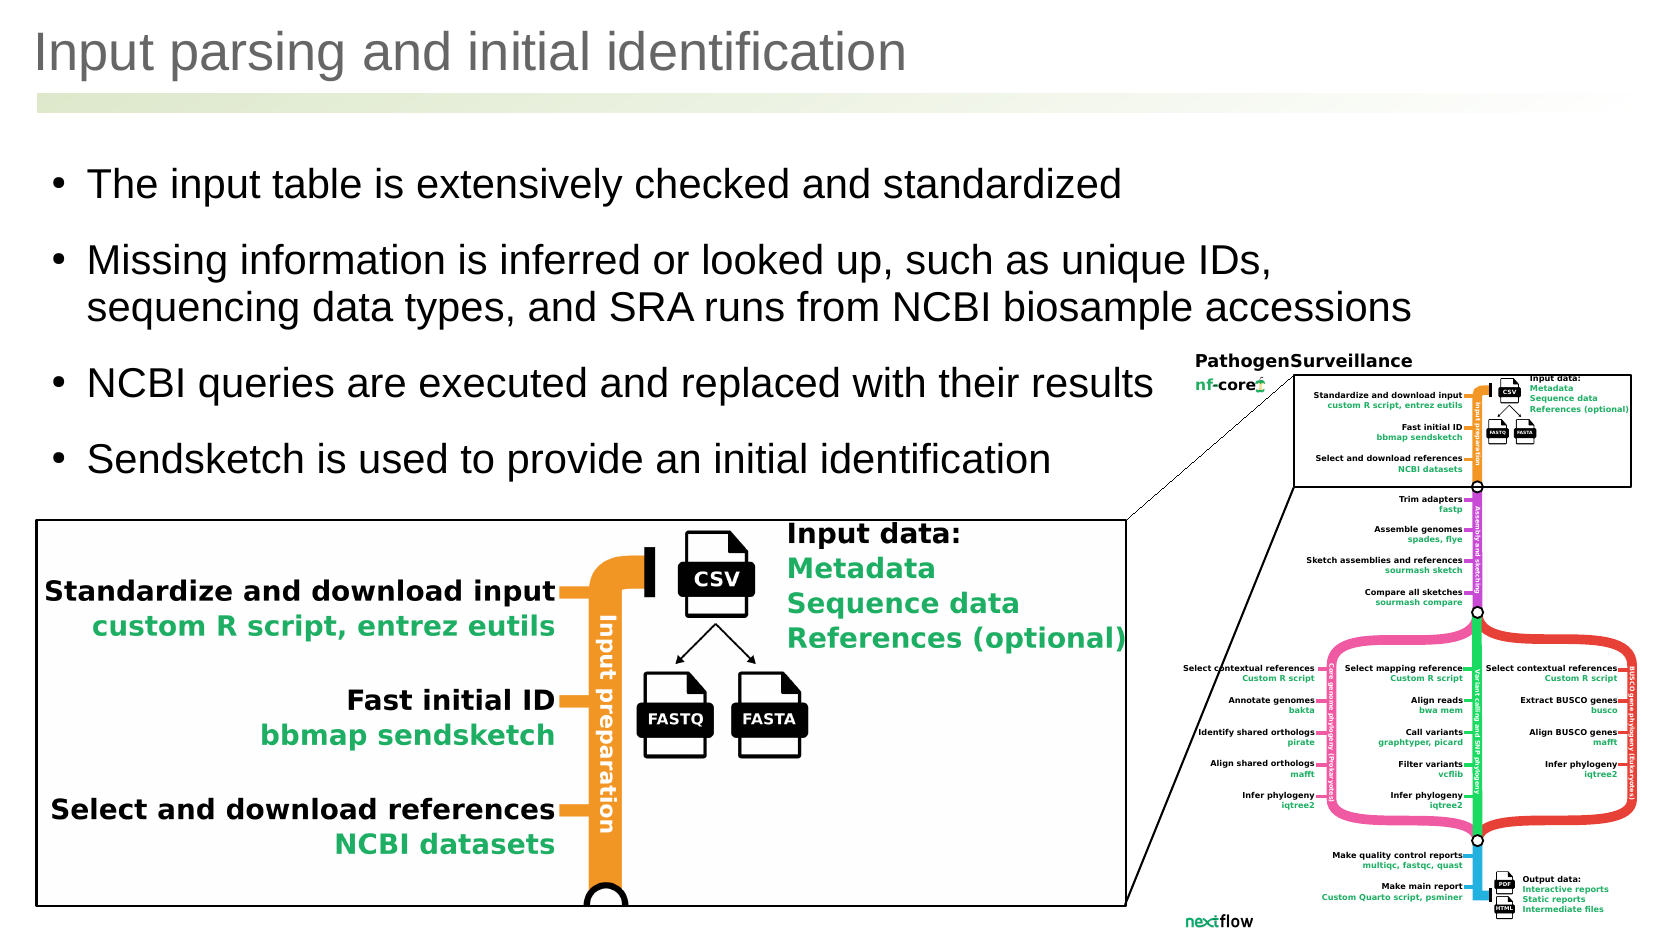

Input parsing and initial identification
The input table is extensively checked and standardized
Missing information is inferred or looked up, such as unique IDs, sequencing data types, and SRA runs from NCBI biosample accessions
NCBI queries are executed and replaced with their results
Sendsketch is used to provide an initial identification